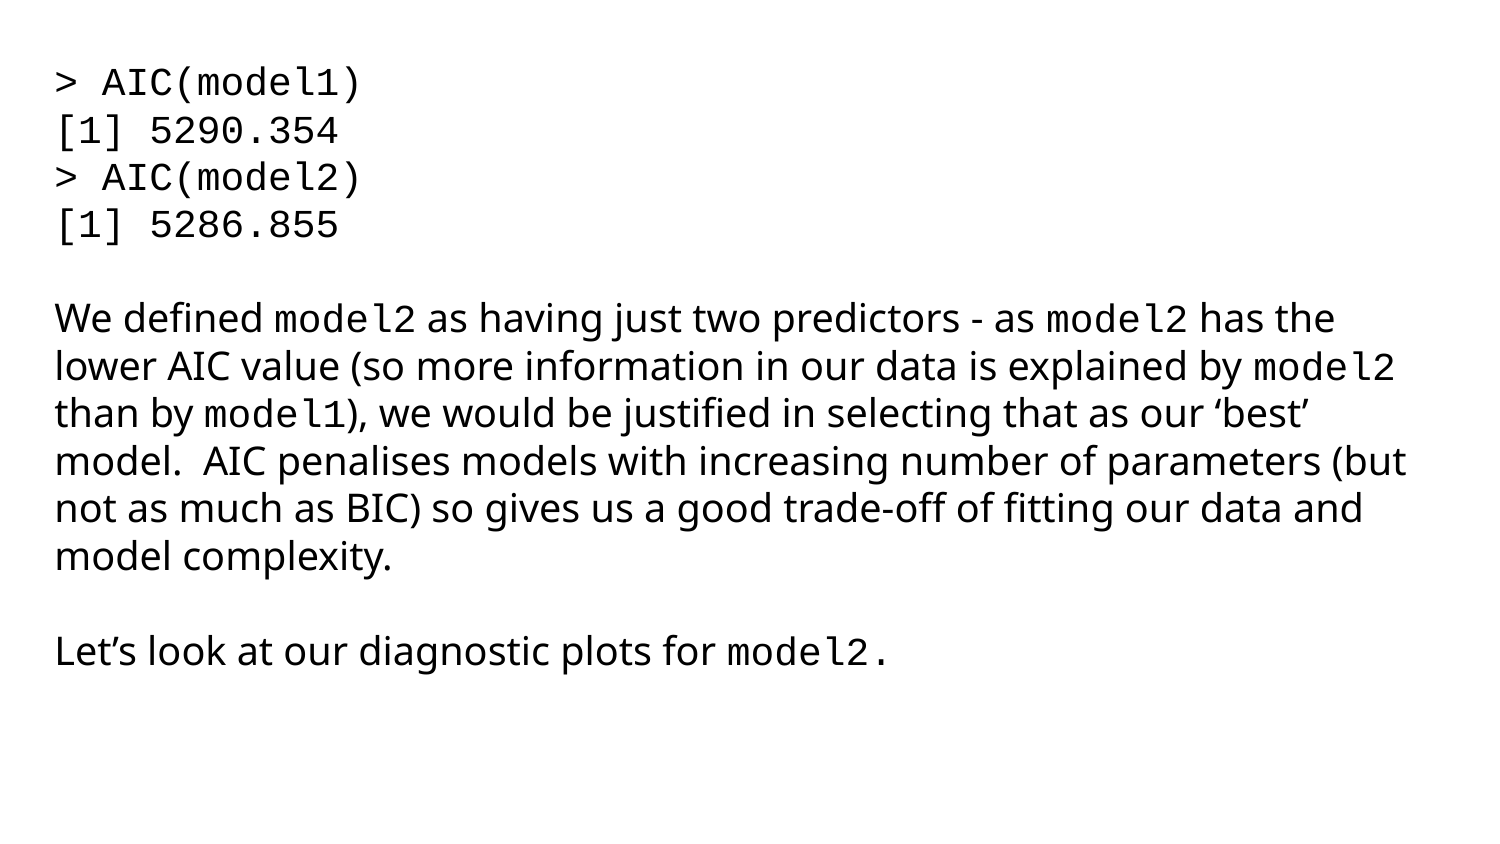

> AIC(model1)
[1] 5290.354
> AIC(model2)
[1] 5286.855
We defined model2 as having just two predictors - as model2 has the lower AIC value (so more information in our data is explained by model2 than by model1), we would be justified in selecting that as our ‘best’ model. AIC penalises models with increasing number of parameters (but not as much as BIC) so gives us a good trade-off of fitting our data and model complexity.
Let’s look at our diagnostic plots for model2.